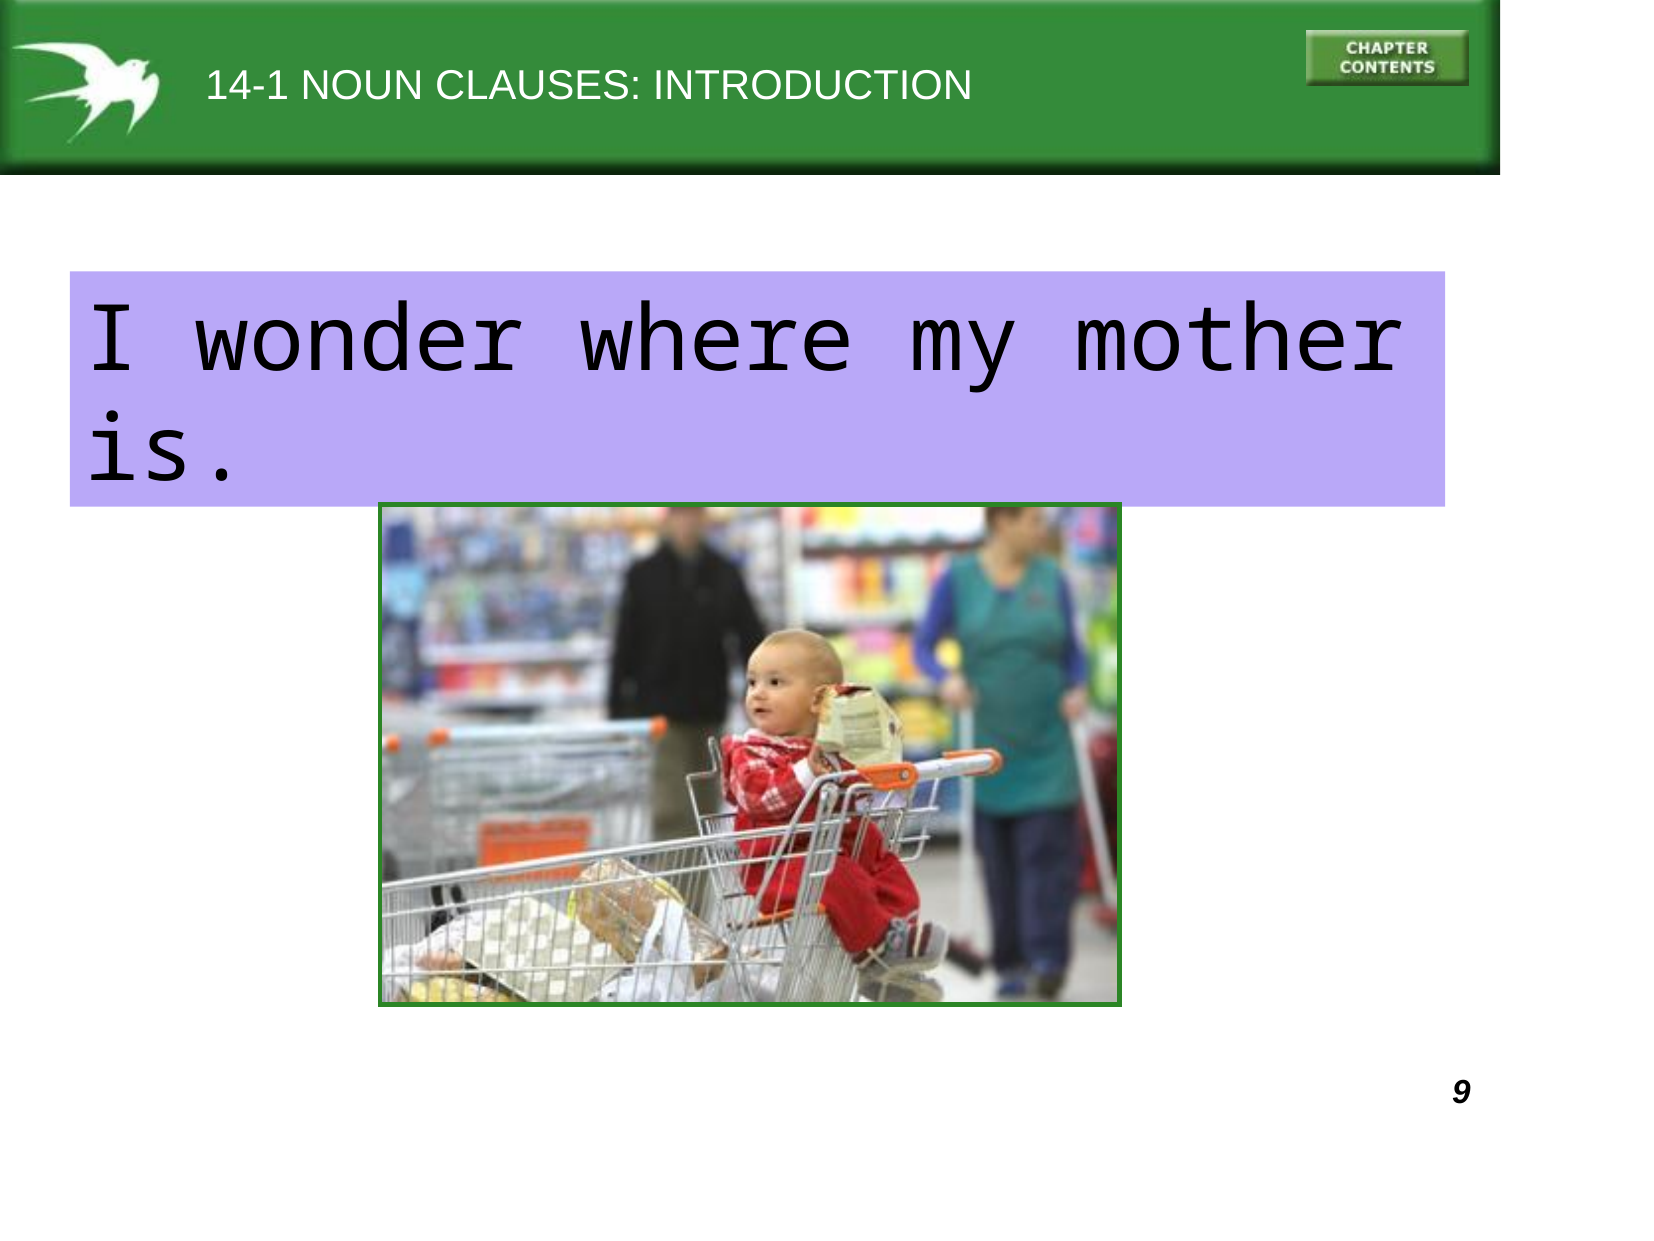

14-1 NOUN CLAUSES: INTRODUCTION
I wonder where my mother is.